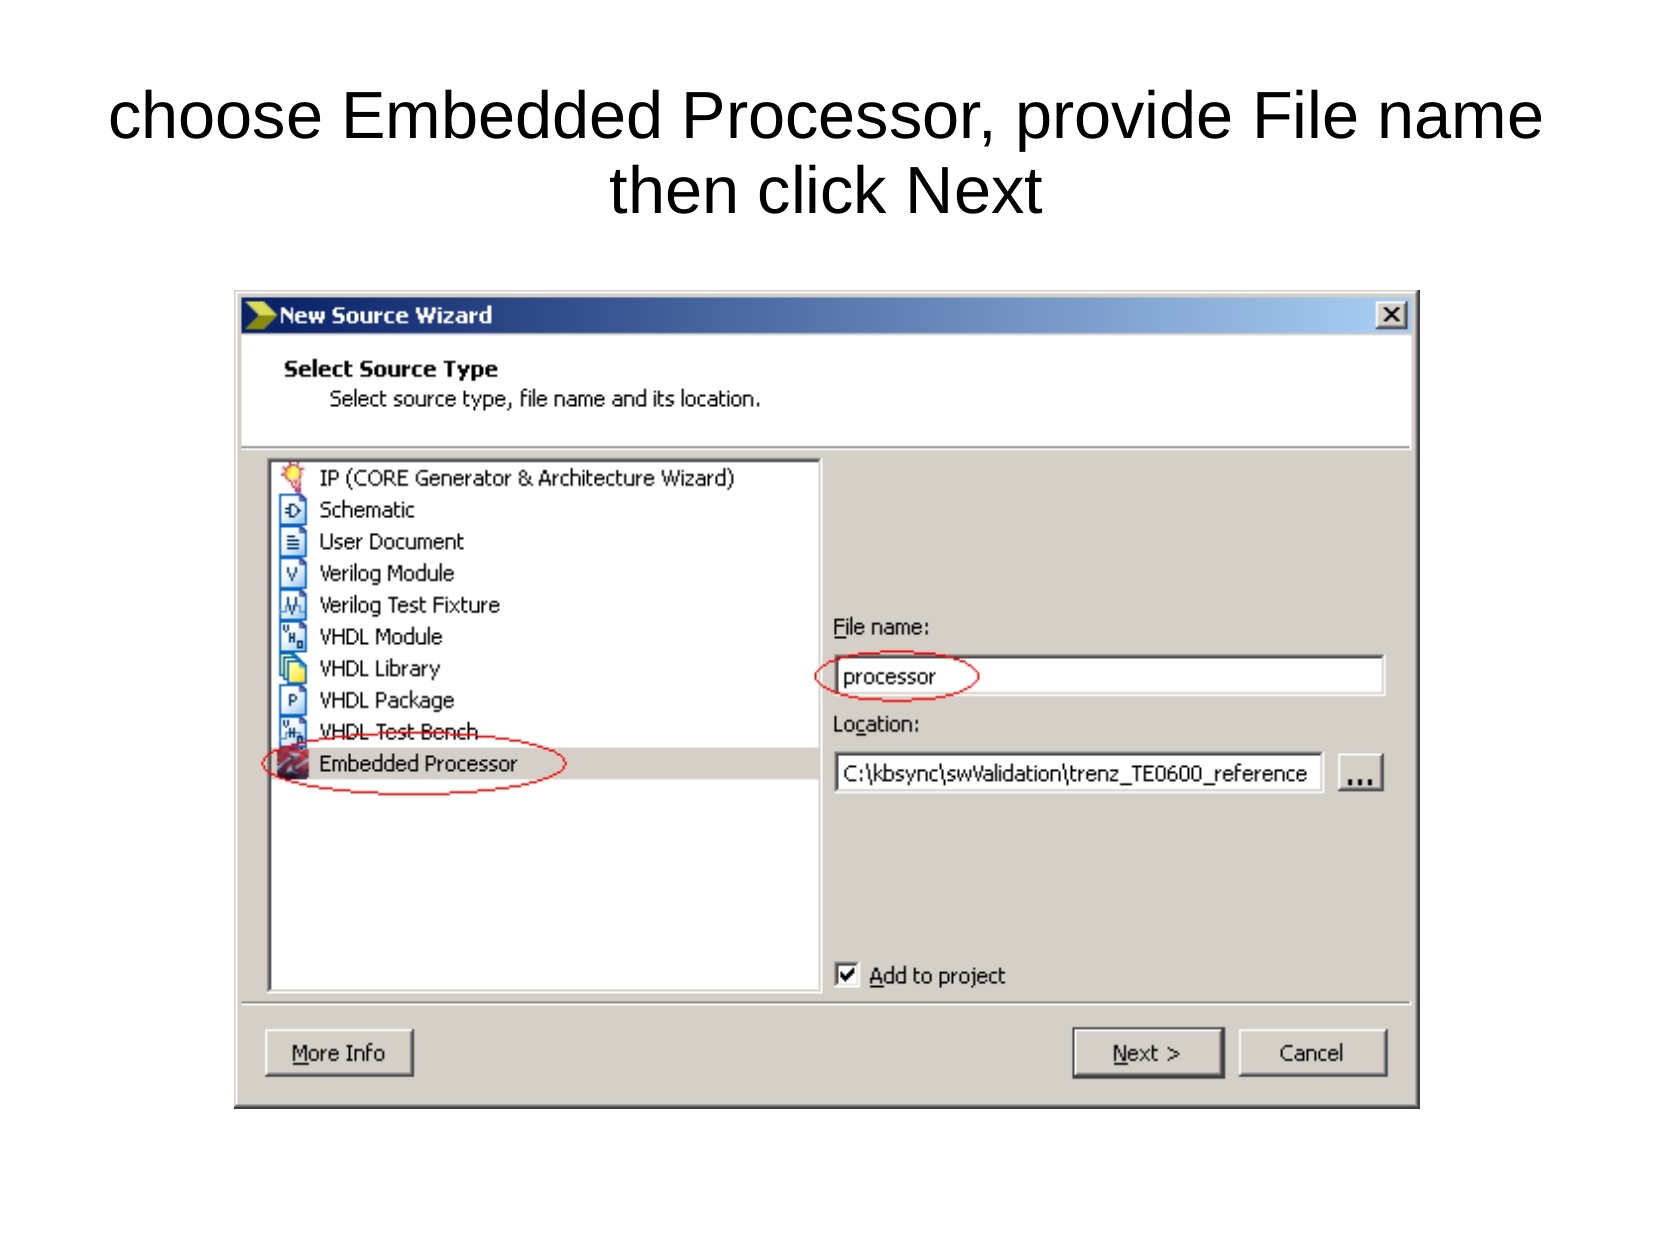

# choose Embedded Processor, provide File name then click Next